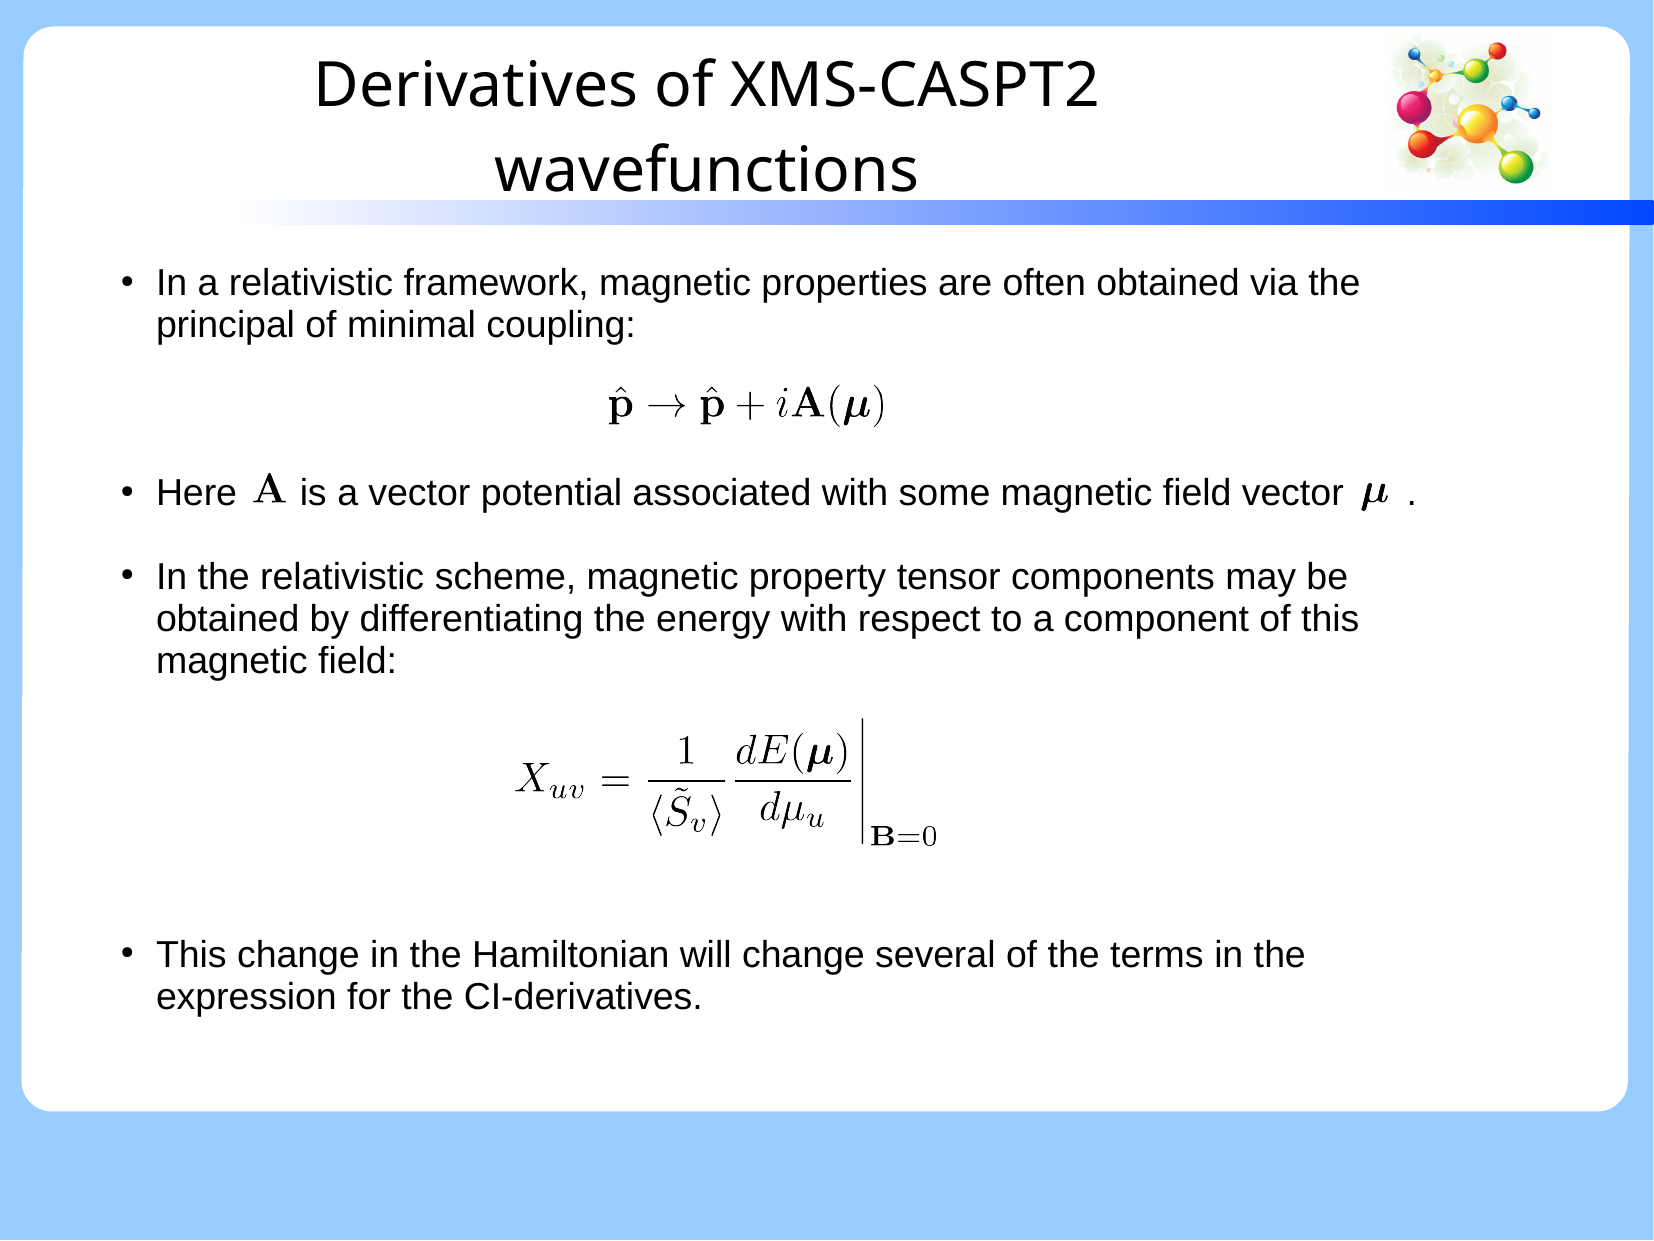

# Derivatives of XMS-CASPT2 wavefunctions
In a relativistic framework, magnetic properties are often obtained via the principal of minimal coupling:
Here is a vector potential associated with some magnetic field vector .
In the relativistic scheme, magnetic property tensor components may be obtained by differentiating the energy with respect to a component of this magnetic field:
This change in the Hamiltonian will change several of the terms in the expression for the CI-derivatives.